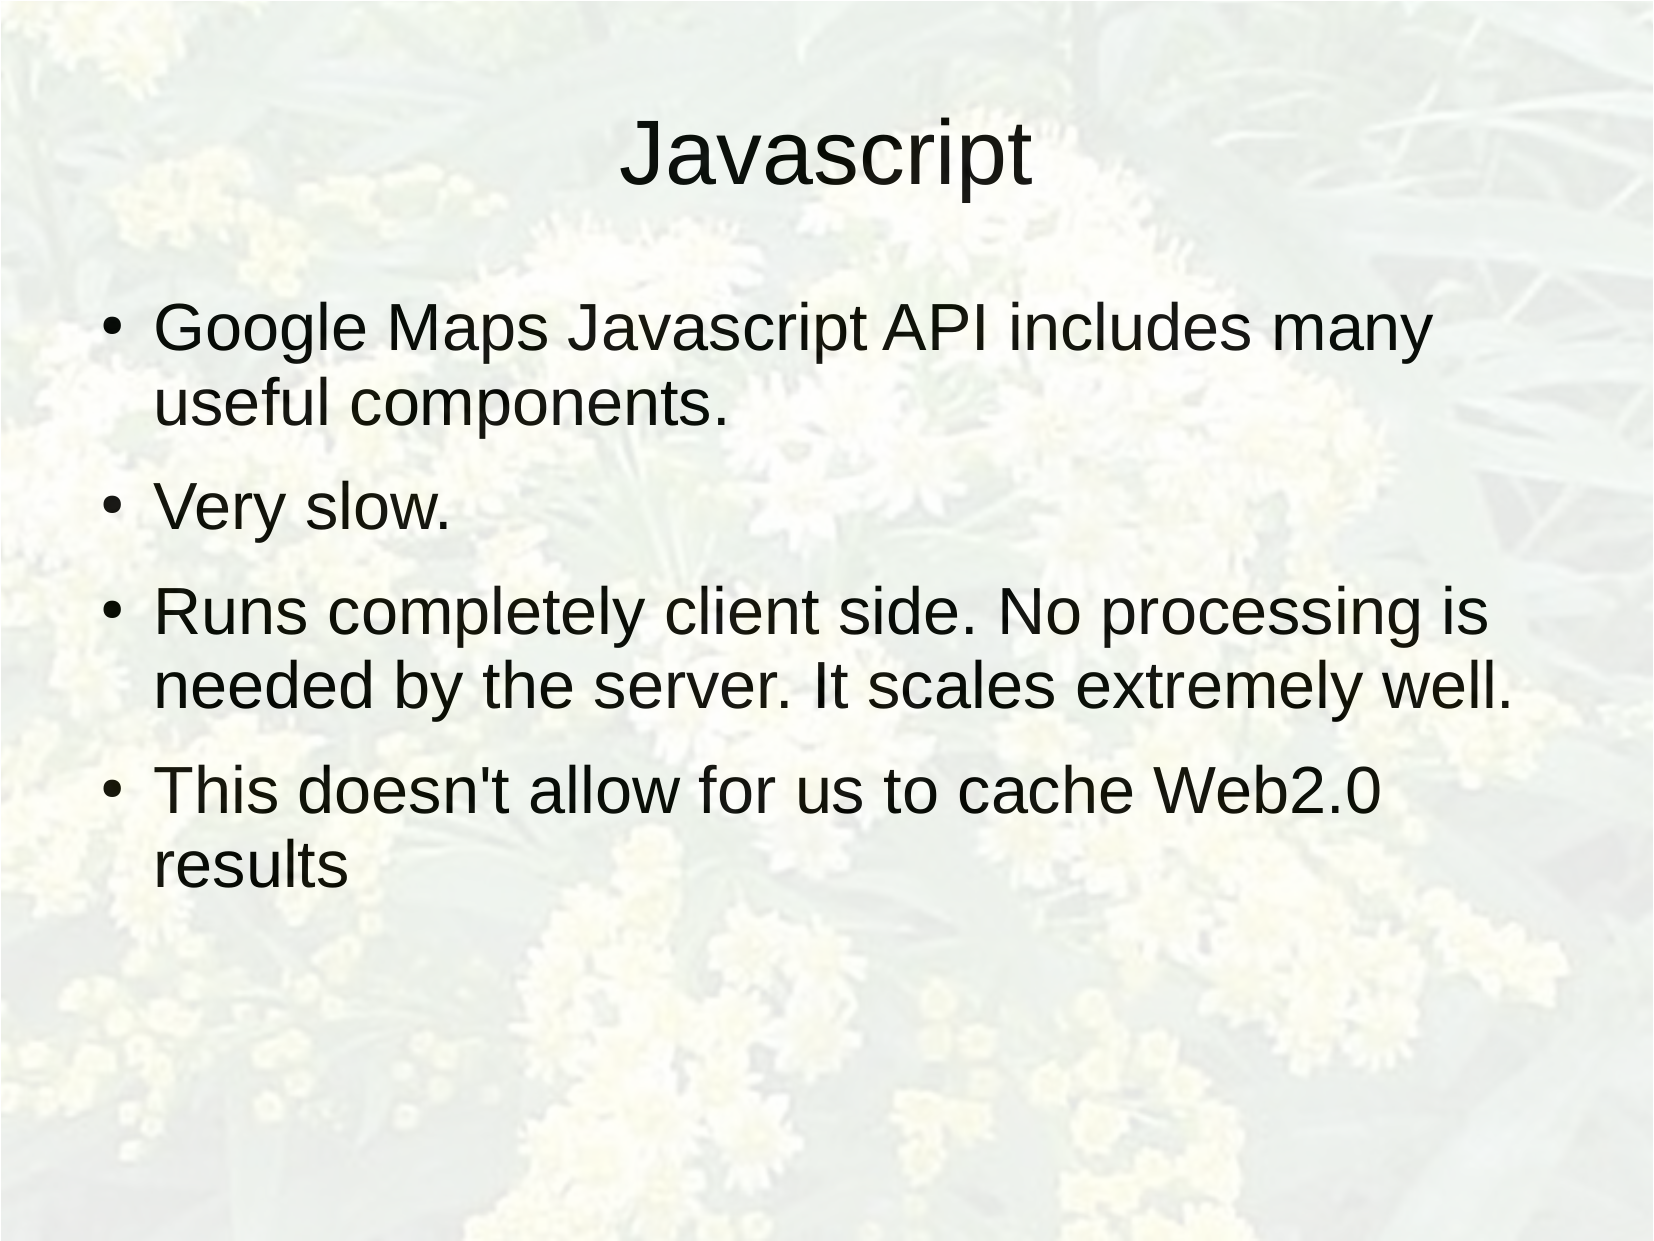

# Javascript
Google Maps Javascript API includes many useful components.
Very slow.
Runs completely client side. No processing is needed by the server. It scales extremely well.
This doesn't allow for us to cache Web2.0 results